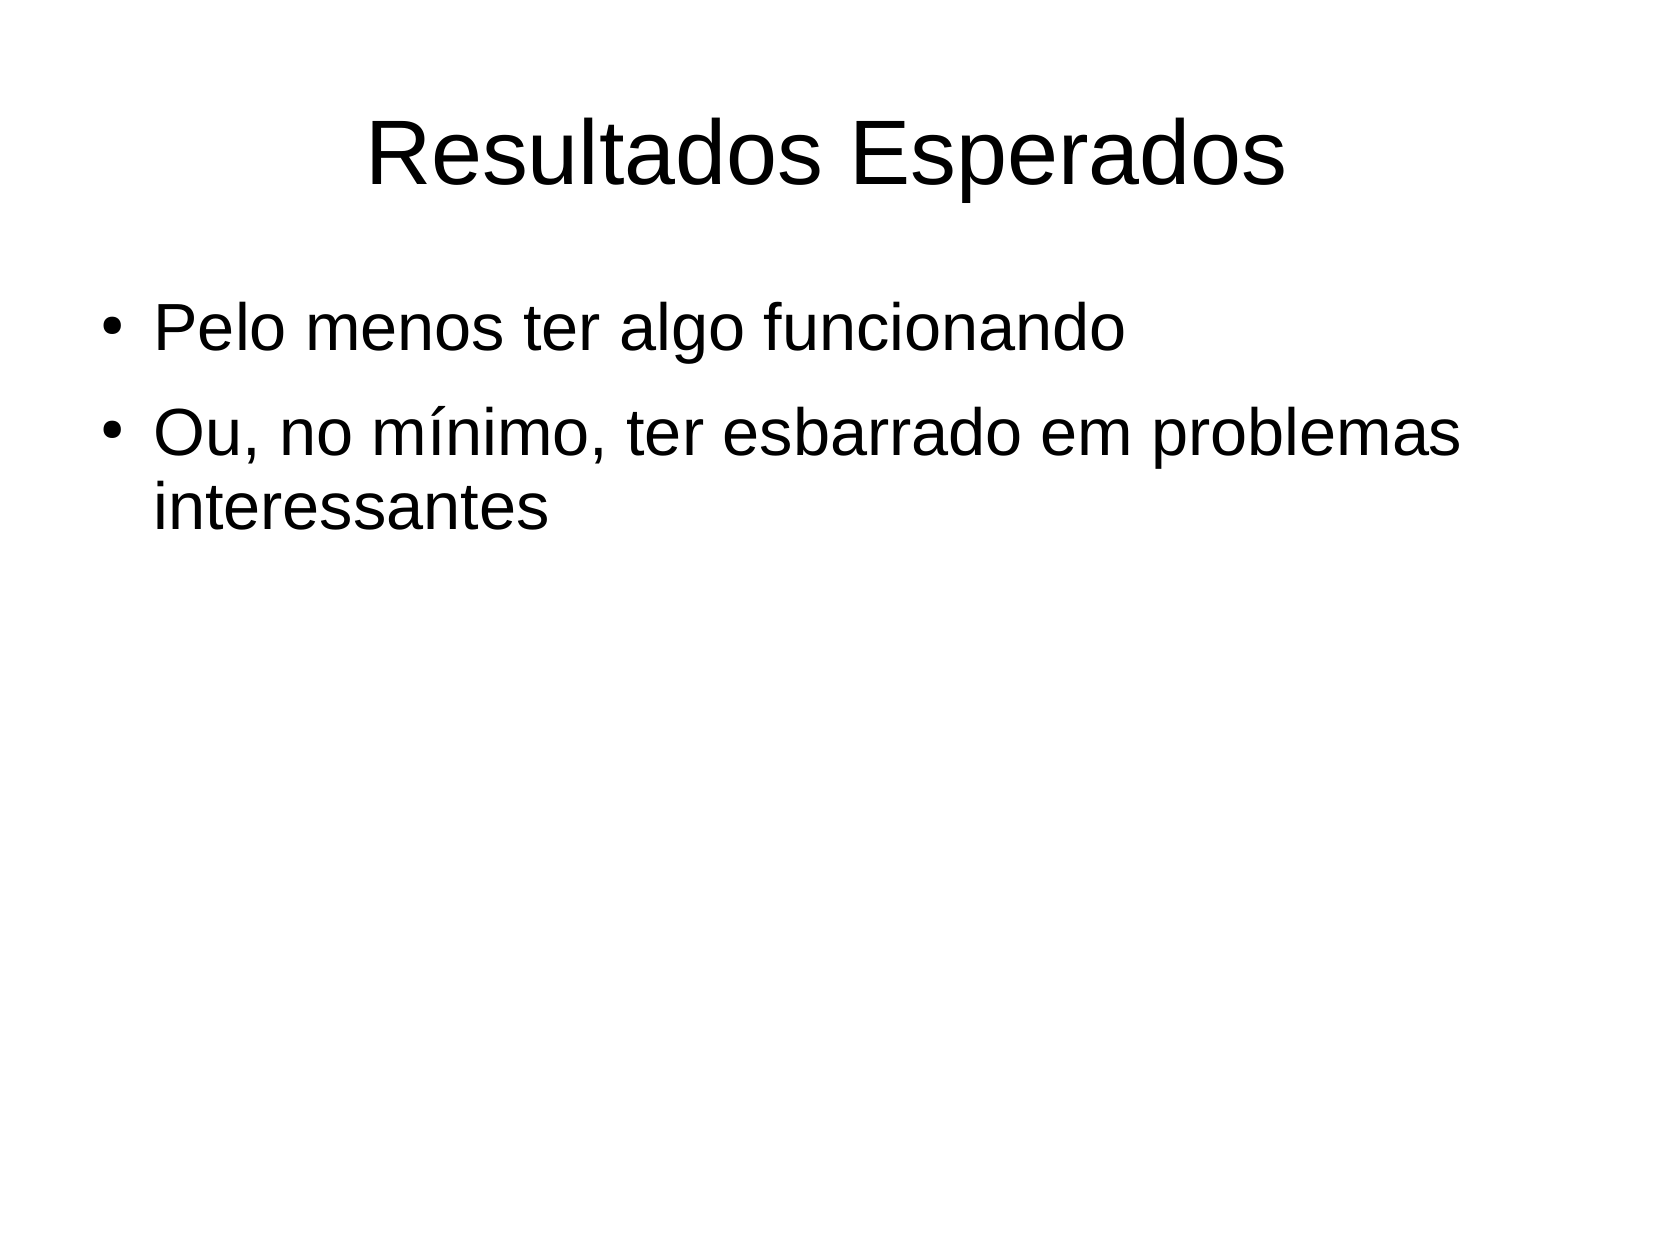

# Resultados Esperados
Pelo menos ter algo funcionando
Ou, no mínimo, ter esbarrado em problemas interessantes